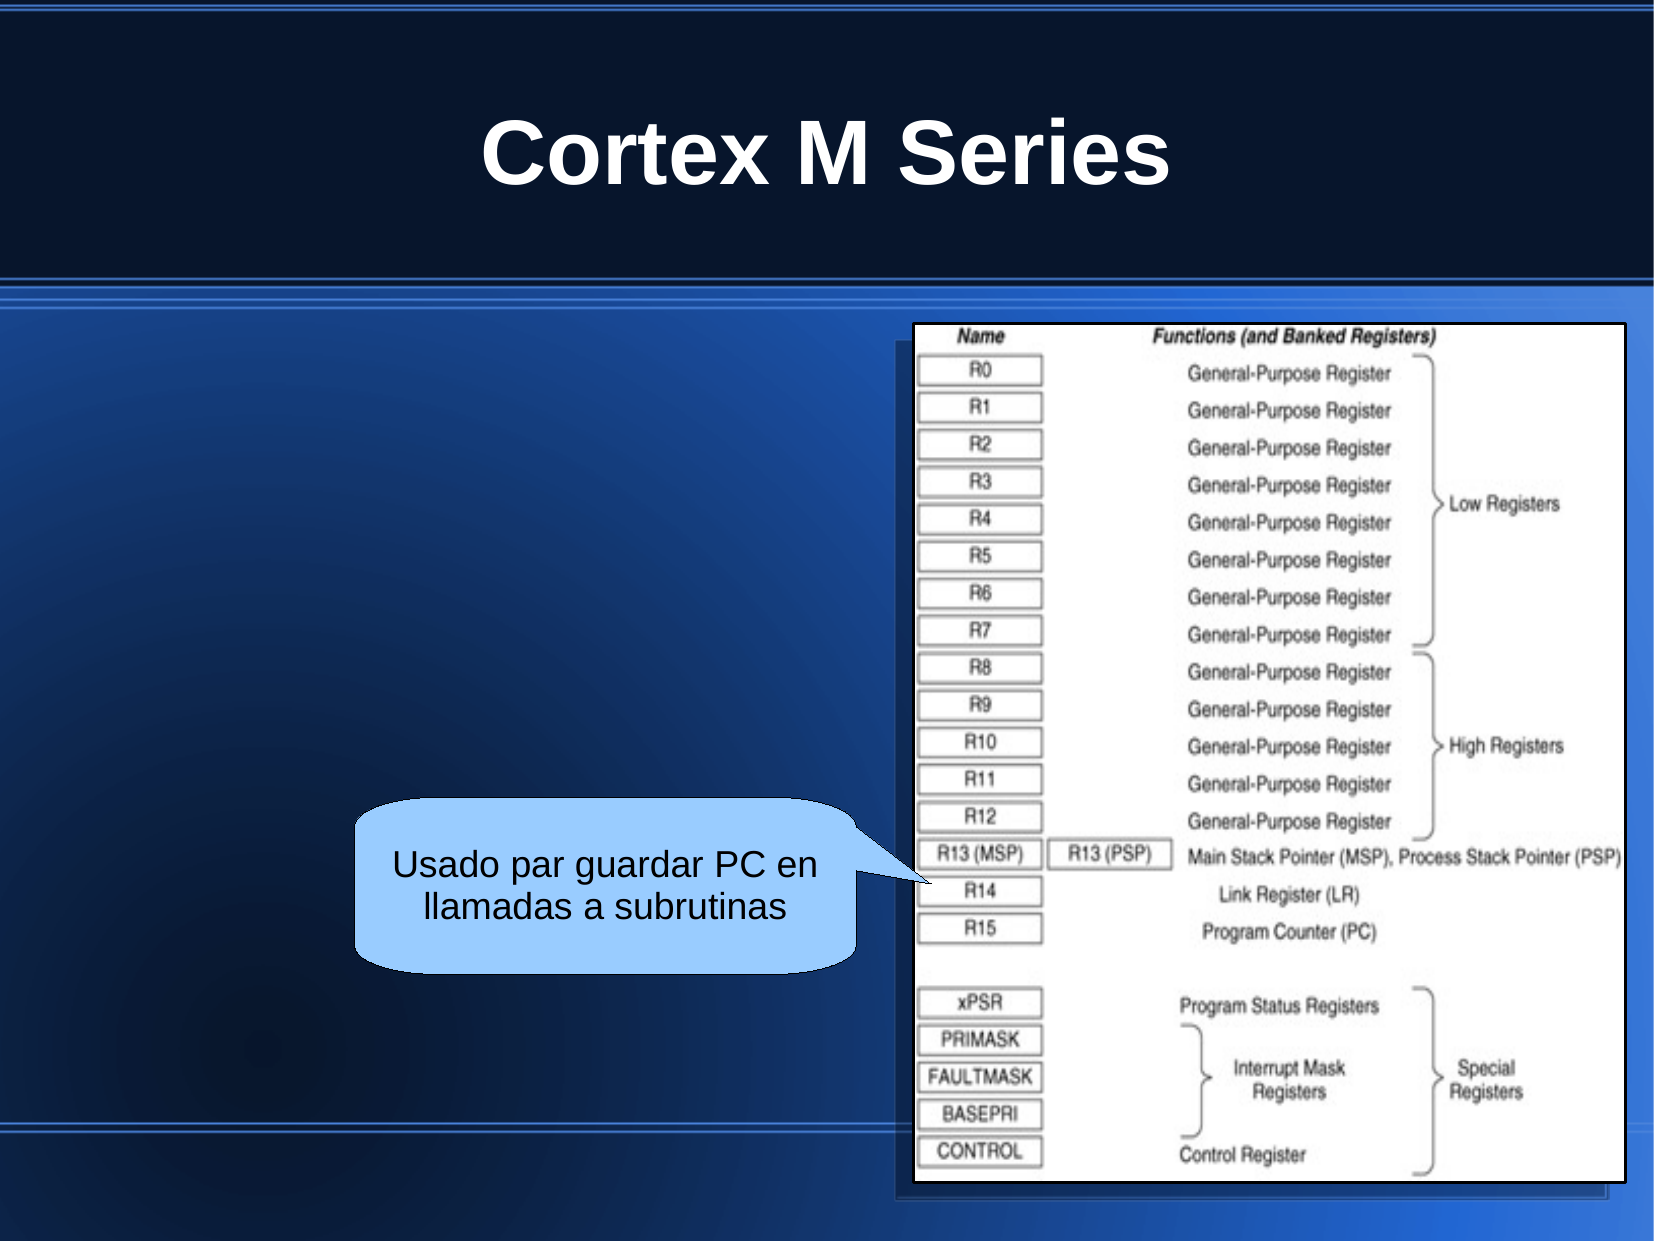

# Cortex M Series
Usado par guardar PC en
llamadas a subrutinas